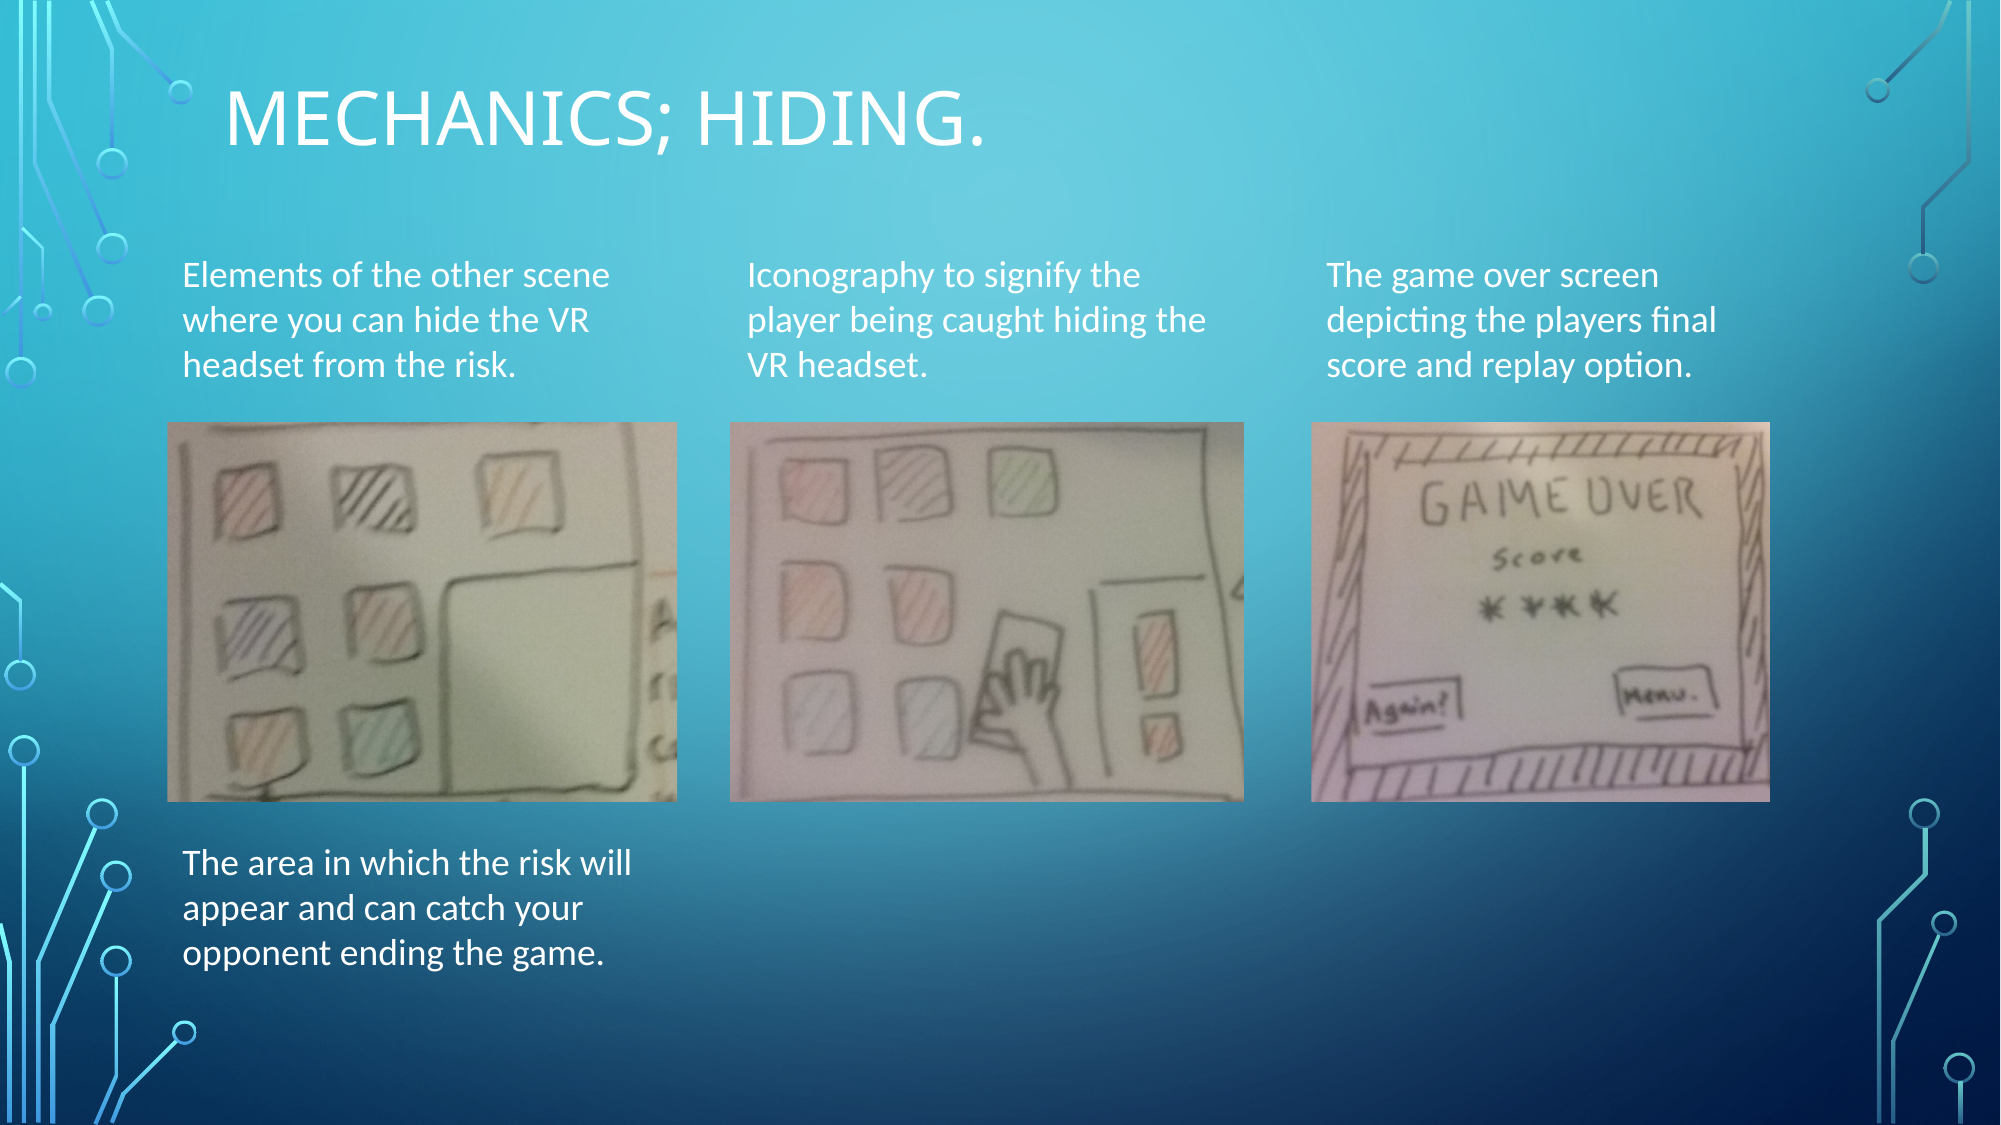

# Mechanics; hiding.
Elements of the other scene where you can hide the VR headset from the risk.
Iconography to signify the player being caught hiding the VR headset.
The game over screen depicting the players final score and replay option.
The area in which the risk will appear and can catch your opponent ending the game.